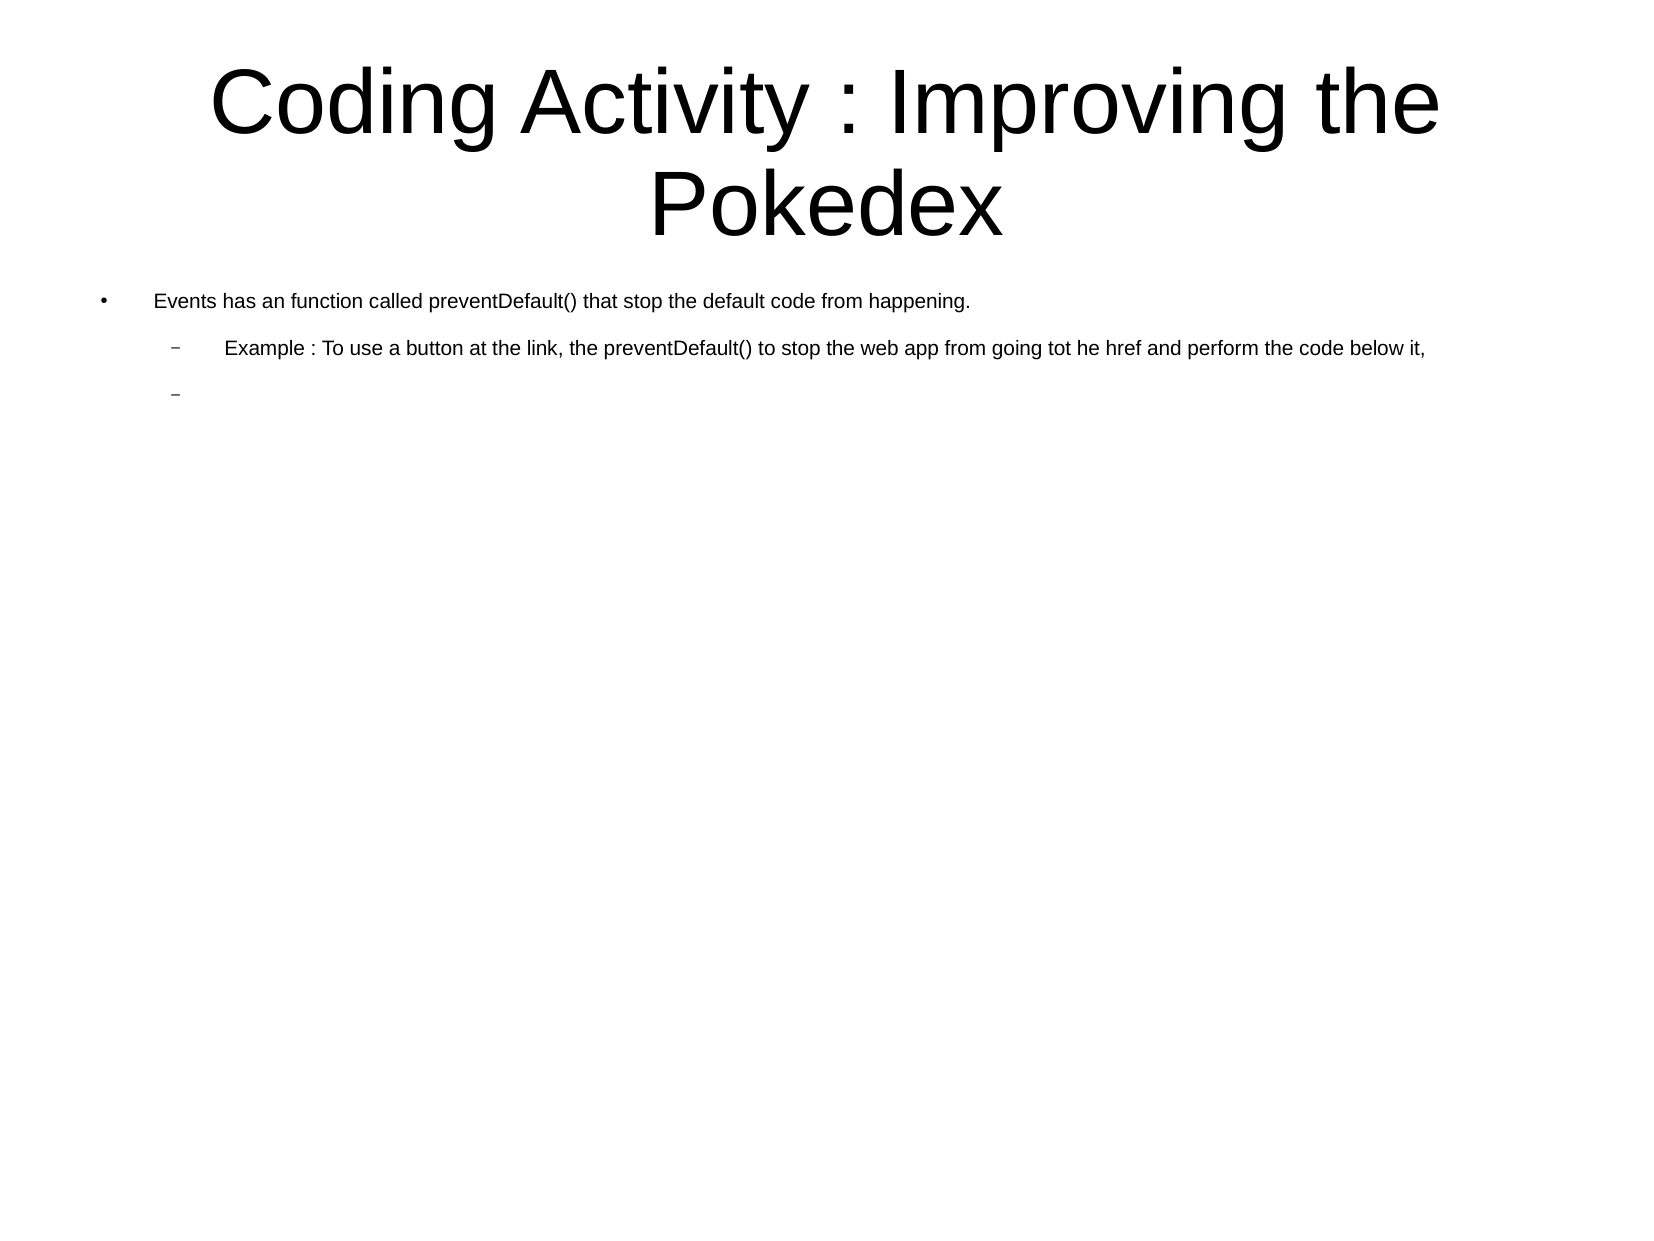

# Coding Activity : Improving the Pokedex
Events has an function called preventDefault() that stop the default code from happening.
Example : To use a button at the link, the preventDefault() to stop the web app from going tot he href and perform the code below it,